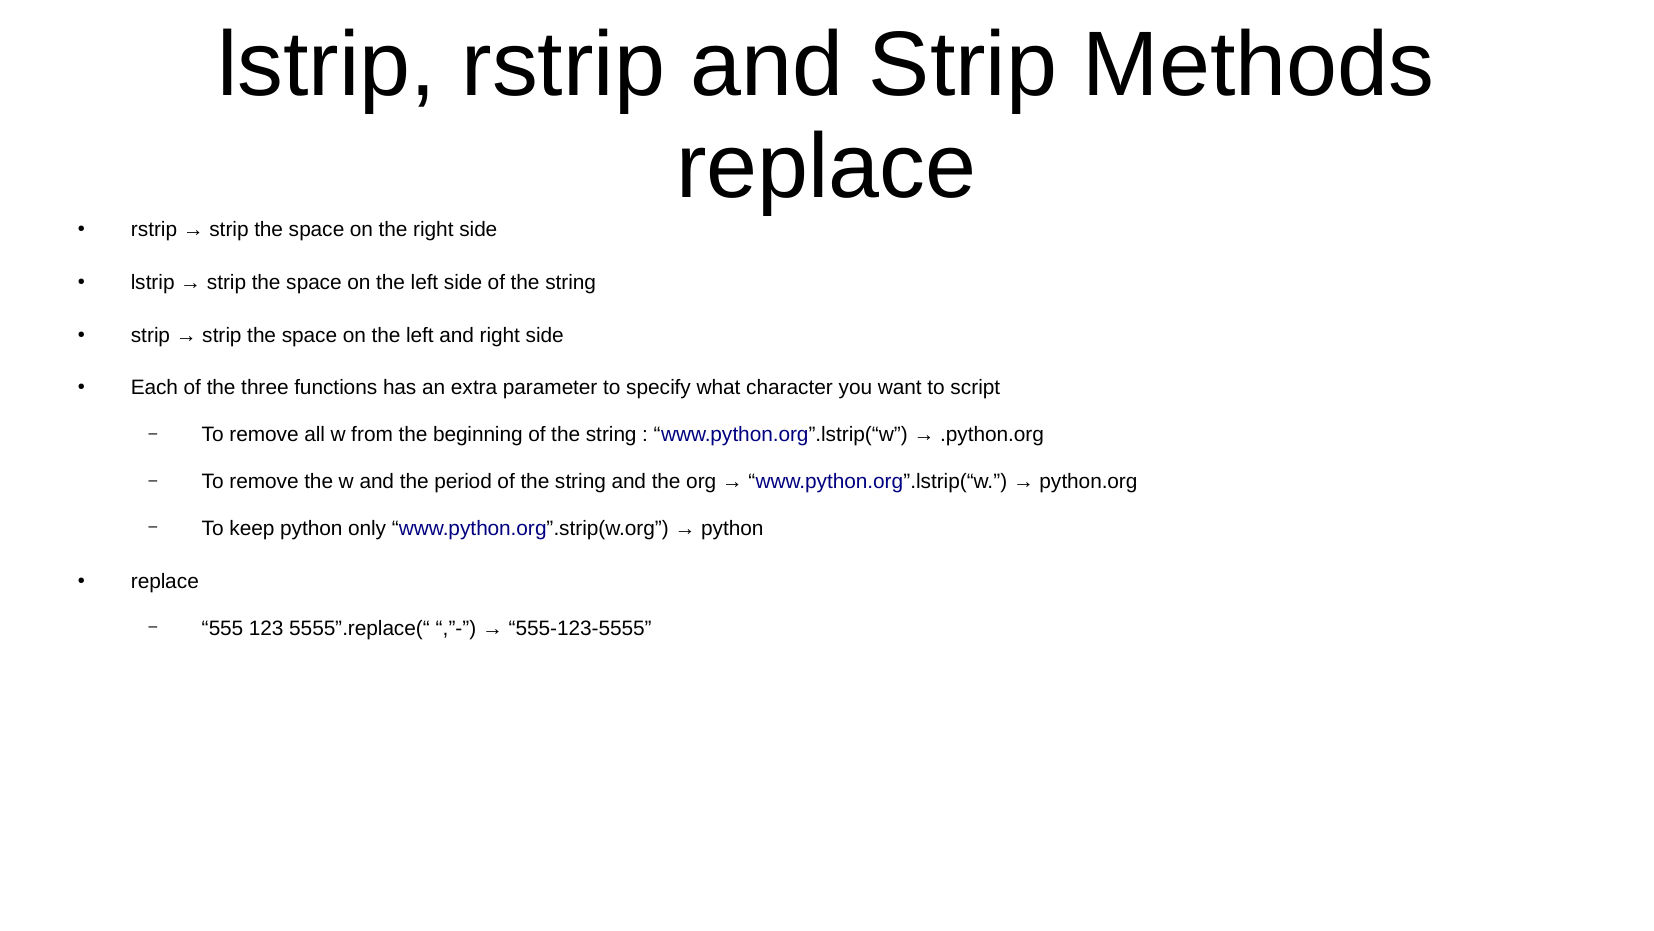

# lstrip, rstrip and Strip Methods replace
rstrip → strip the space on the right side
lstrip → strip the space on the left side of the string
strip → strip the space on the left and right side
Each of the three functions has an extra parameter to specify what character you want to script
To remove all w from the beginning of the string : “www.python.org”.lstrip(“w”) → .python.org
To remove the w and the period of the string and the org → “www.python.org”.lstrip(“w.”) → python.org
To keep python only “www.python.org”.strip(w.org”) → python
replace
“555 123 5555”.replace(“ “,”-”) → “555-123-5555”